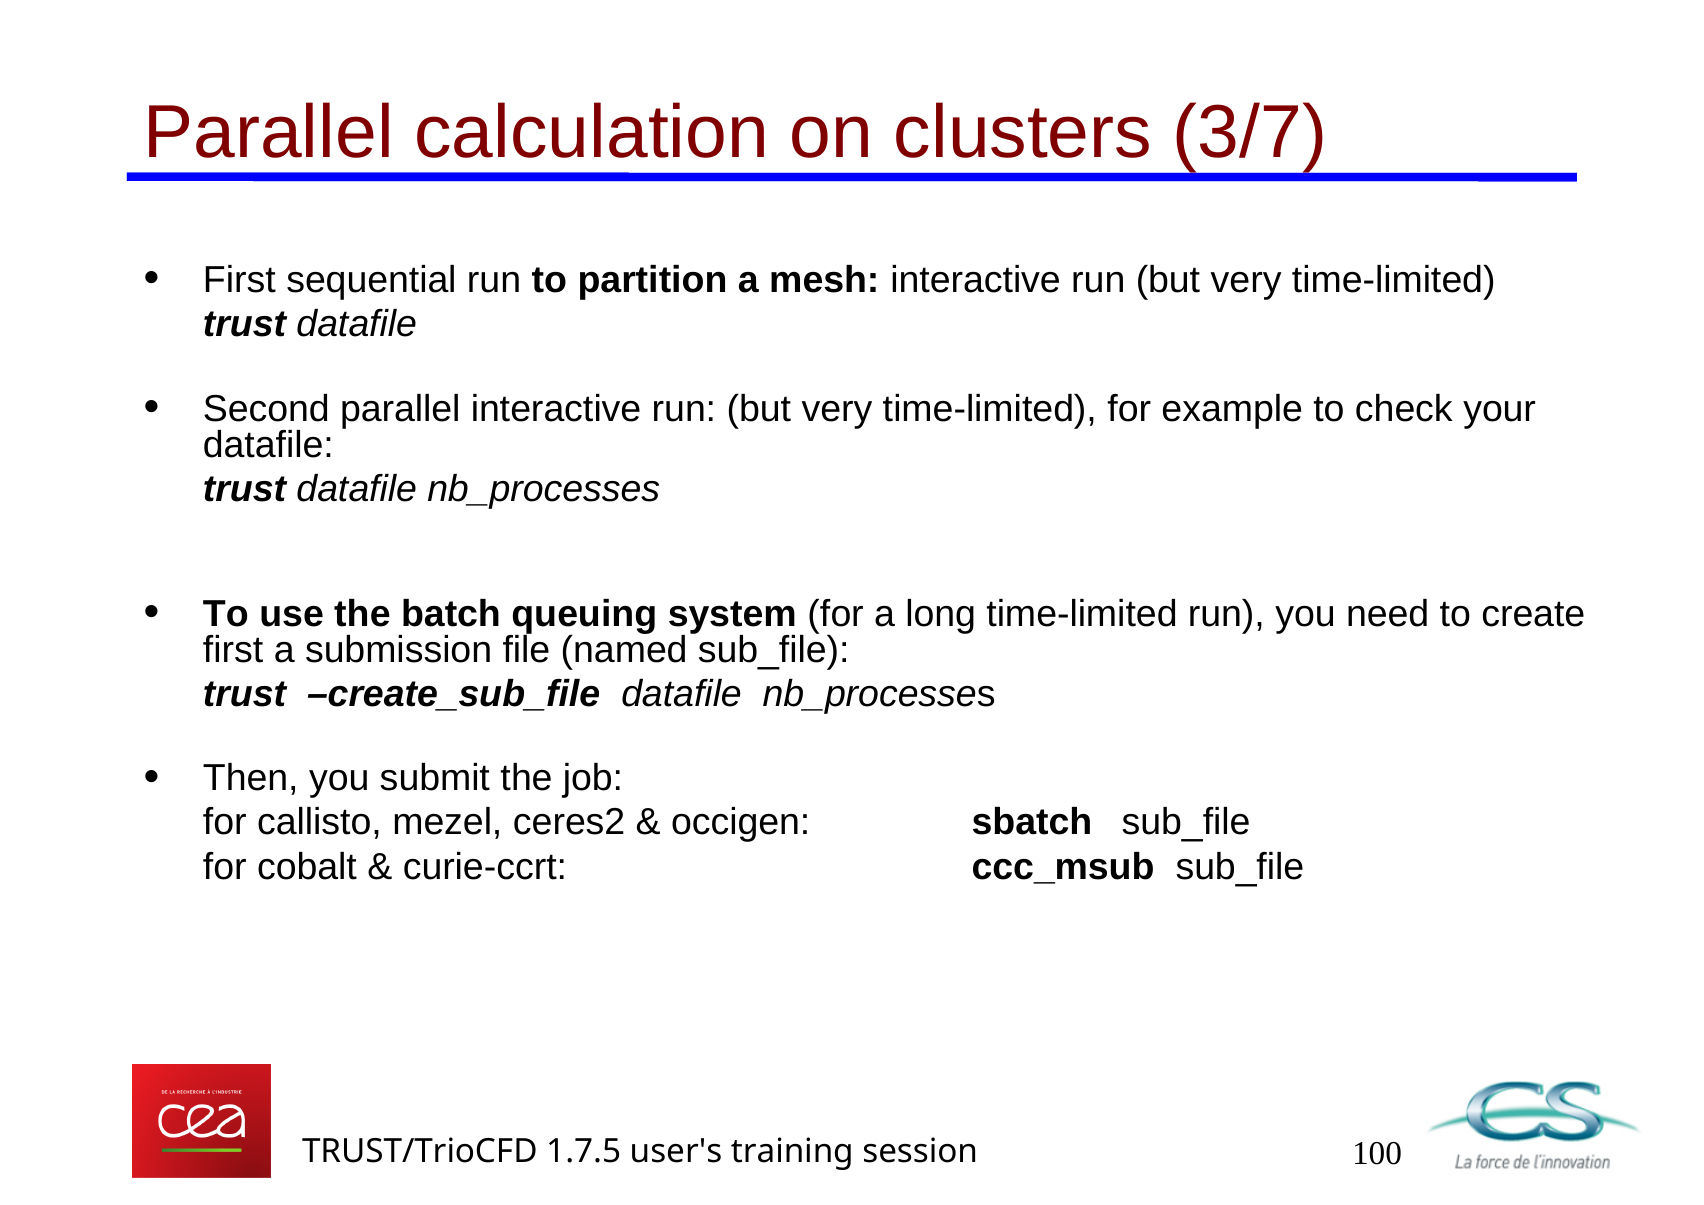

# Parallel calculation on clusters (3/7)
First sequential run to partition a mesh: interactive run (but very time-limited)
	trust datafile
Second parallel interactive run: (but very time-limited), for example to check your datafile:
	trust datafile nb_processes
To use the batch queuing system (for a long time-limited run), you need to create first a submission file (named sub_file):
	trust –create_sub_file datafile nb_processes
Then, you submit the job:
for callisto, mezel, ceres2 & occigen:			sbatch 	sub_file
for cobalt & curie-ccrt:						ccc_msub sub_file
TRUST/TrioCFD 1.7.5 user's training session
100